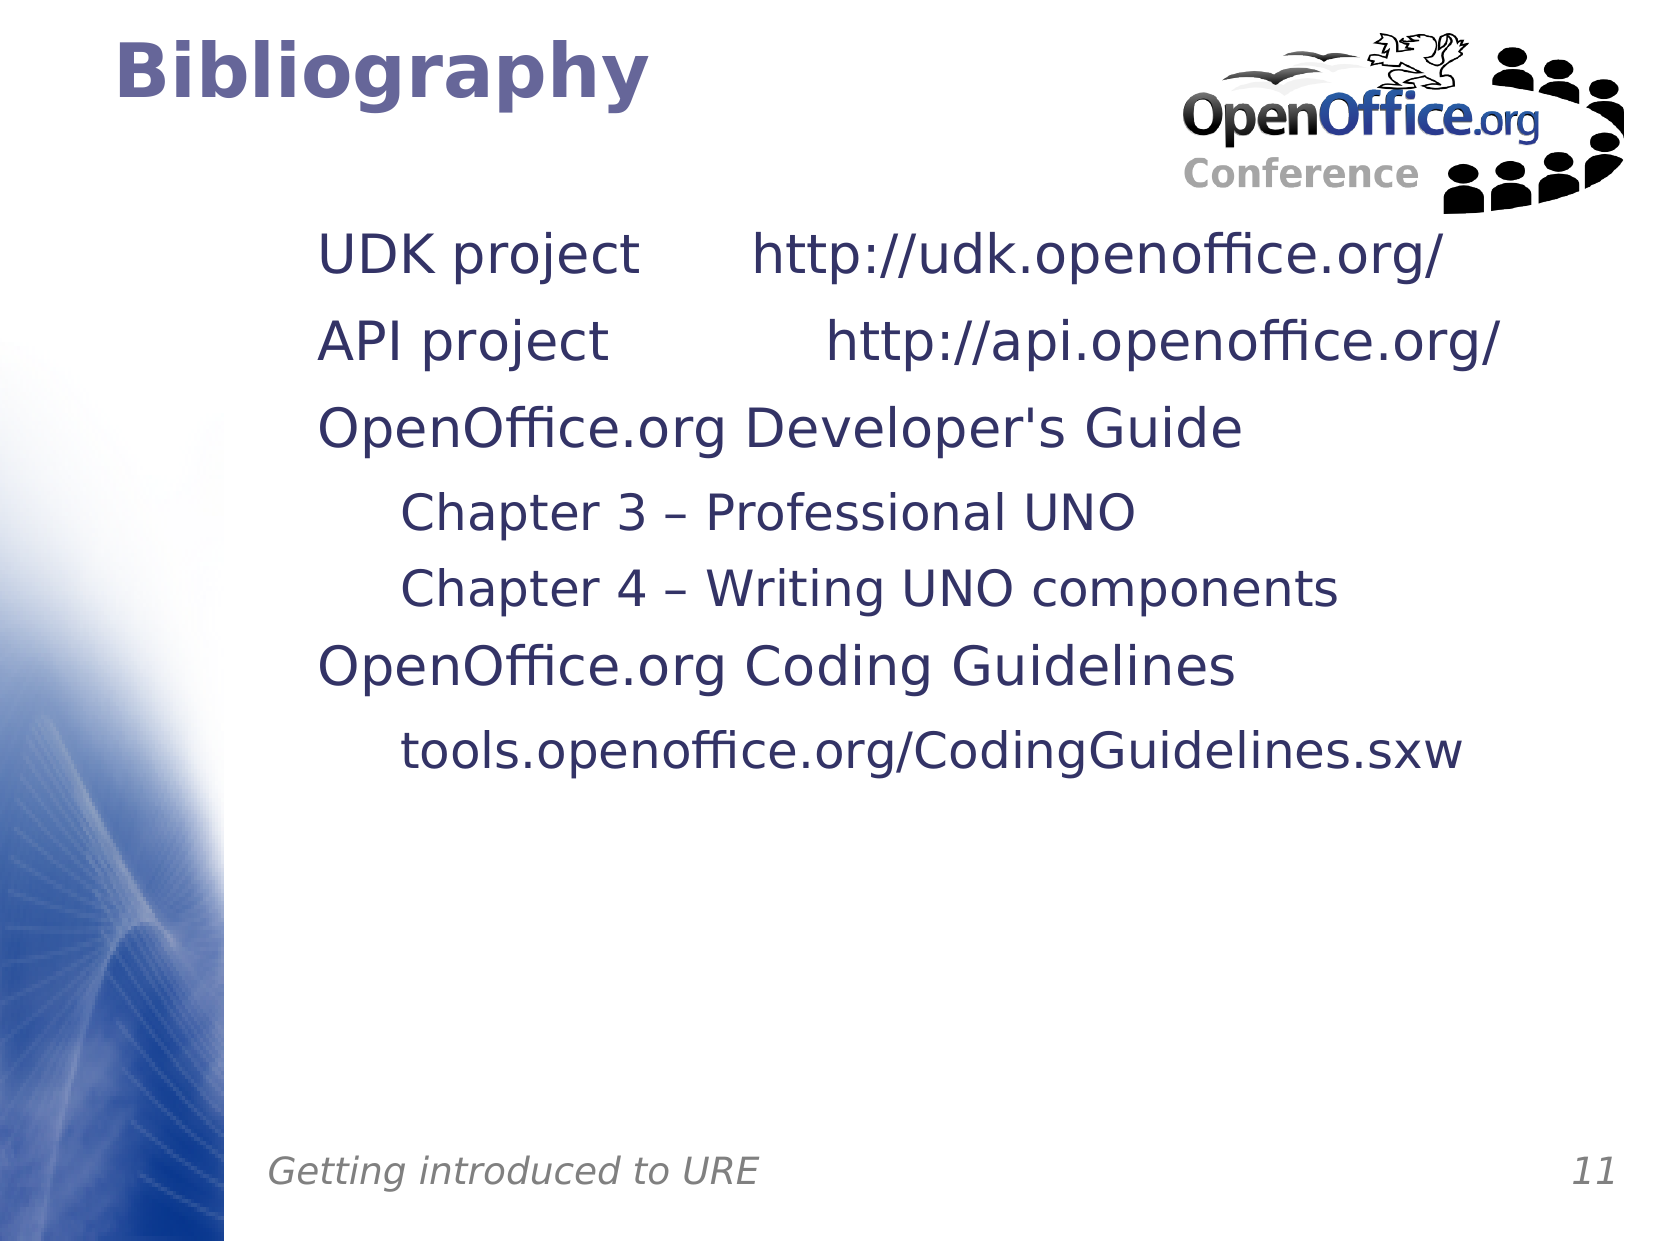

# Bibliography
UDK project 		 http://udk.openoffice.org/
API project			 http://api.openoffice.org/
OpenOffice.org Developer's Guide
Chapter 3 – Professional UNO
Chapter 4 – Writing UNO components
OpenOffice.org Coding Guidelines
tools.openoffice.org/CodingGuidelines.sxw